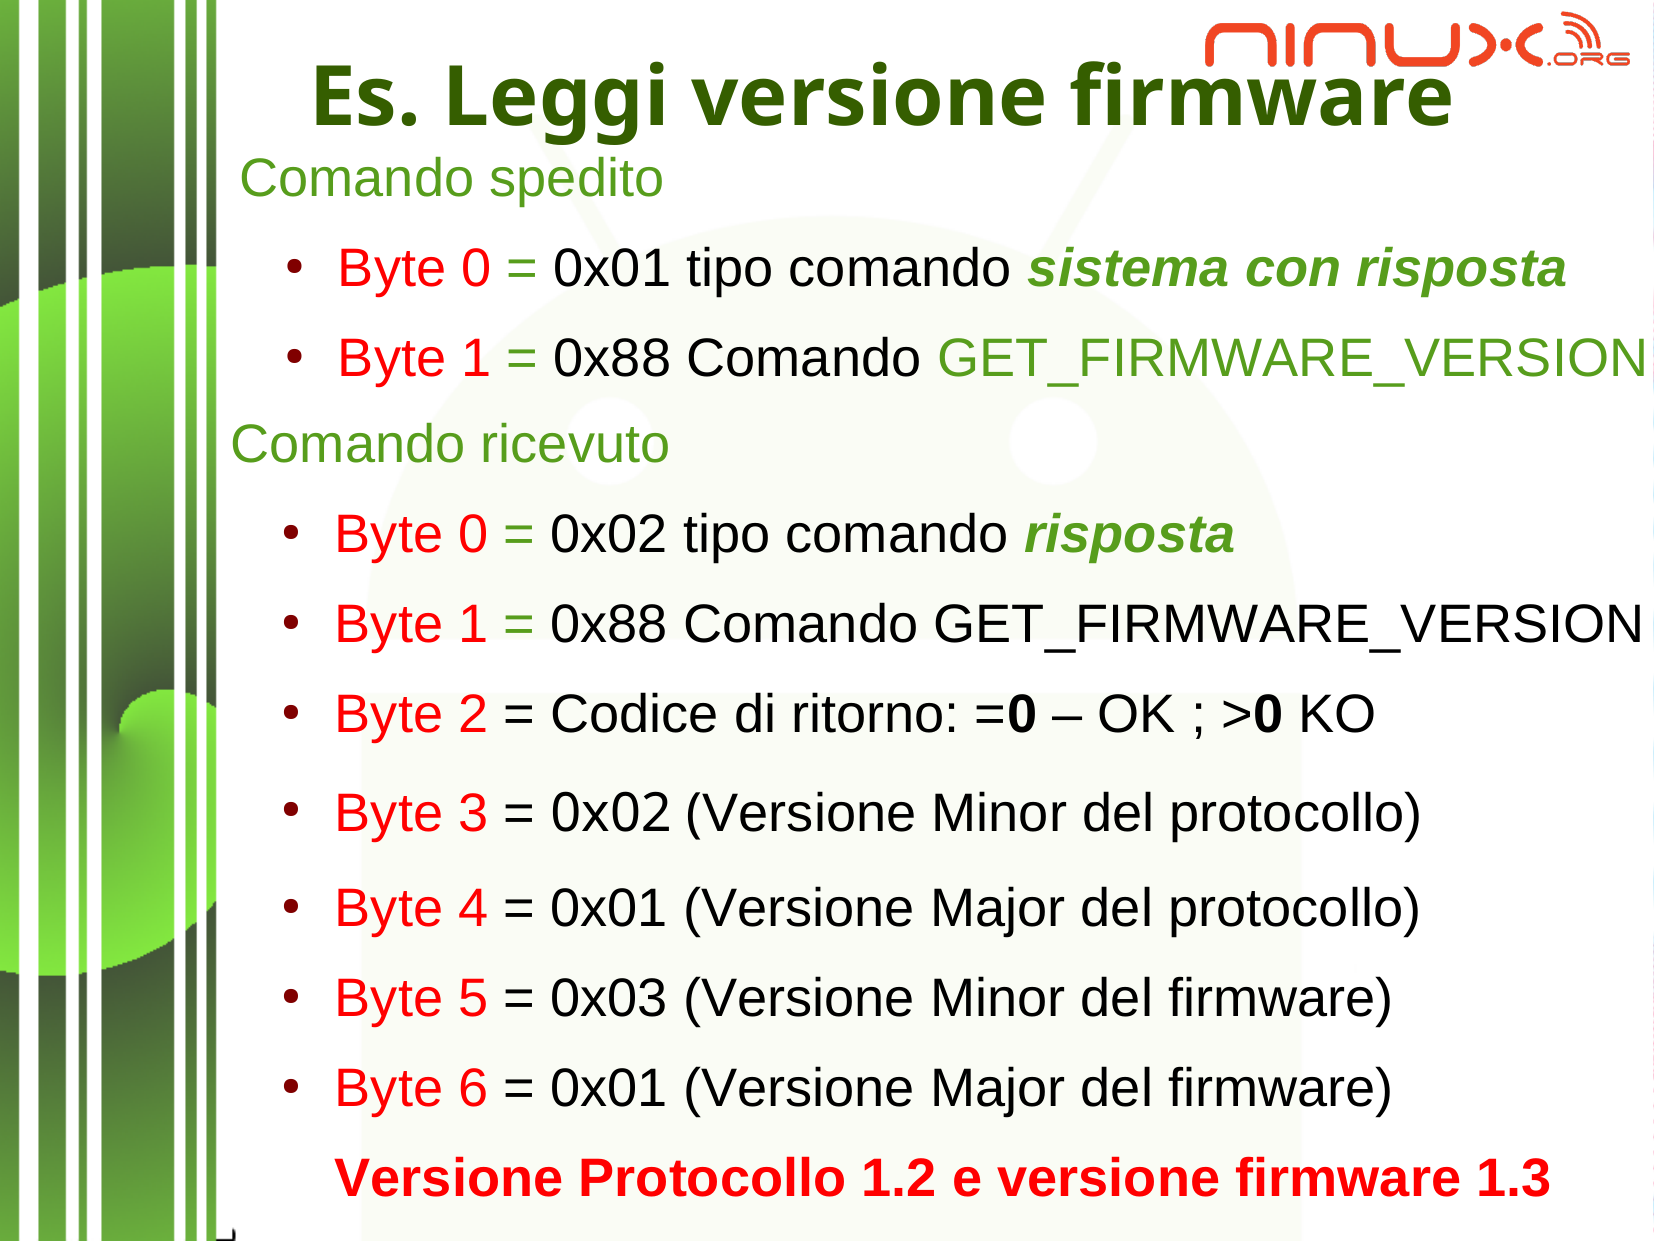

# Es. Leggi versione firmware
Comando spedito
Byte 0 = 0x01 tipo comando sistema con risposta
Byte 1 = 0x88 Comando GET_FIRMWARE_VERSION
Comando ricevuto
Byte 0 = 0x02 tipo comando risposta
Byte 1 = 0x88 Comando GET_FIRMWARE_VERSION
Byte 2 = Codice di ritorno: =0 – OK ; >0 KO
Byte 3 = 0x02 (Versione Minor del protocollo)
Byte 4 = 0x01 (Versione Major del protocollo)
Byte 5 = 0x03 (Versione Minor del firmware)
Byte 6 = 0x01 (Versione Major del firmware)
Versione Protocollo 1.2 e versione firmware 1.3